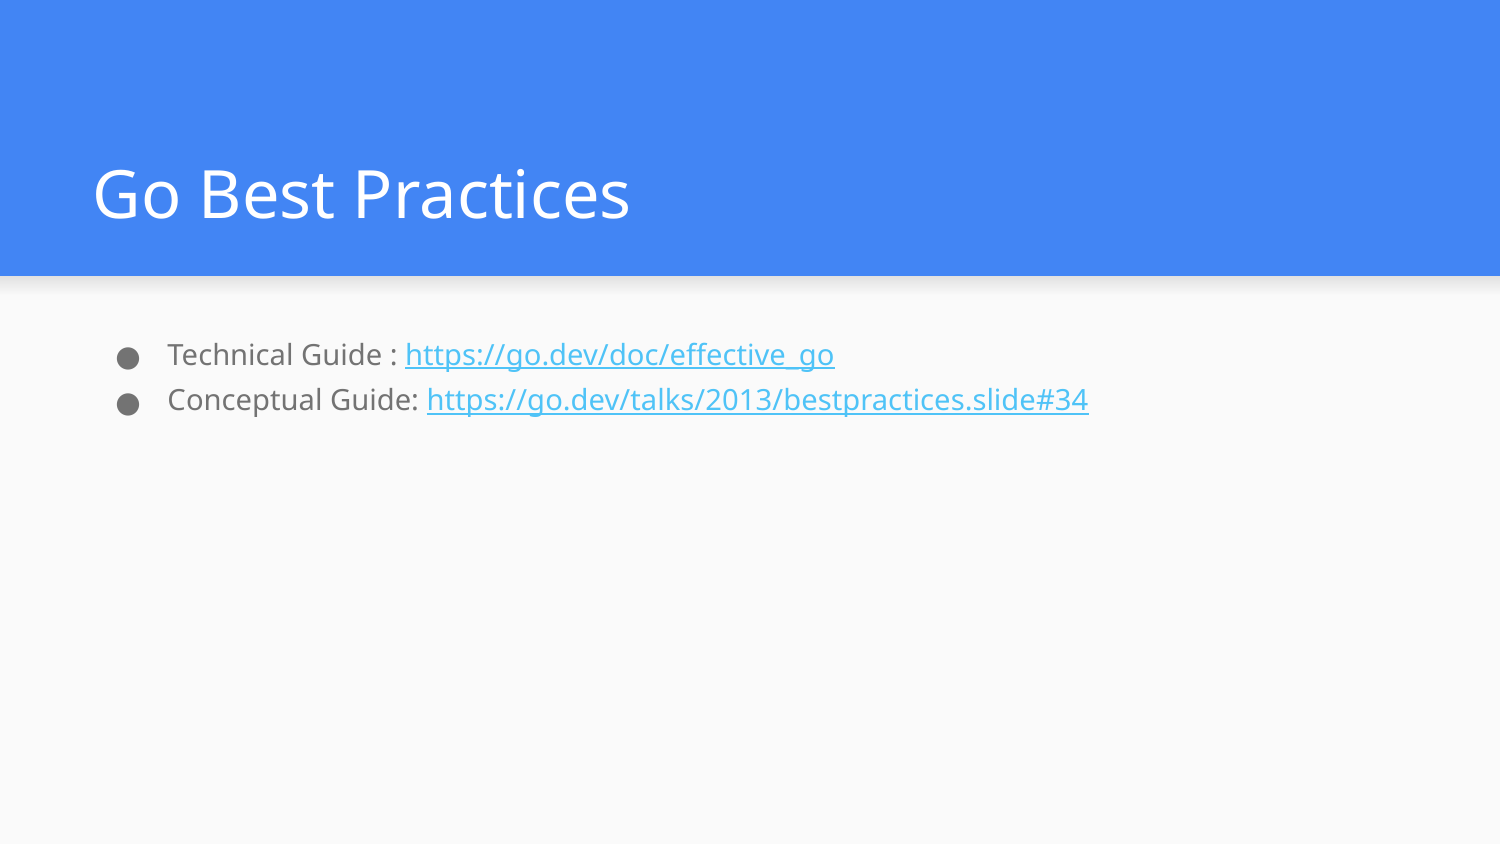

# Go Best Practices
Technical Guide : https://go.dev/doc/effective_go
Conceptual Guide: https://go.dev/talks/2013/bestpractices.slide#34